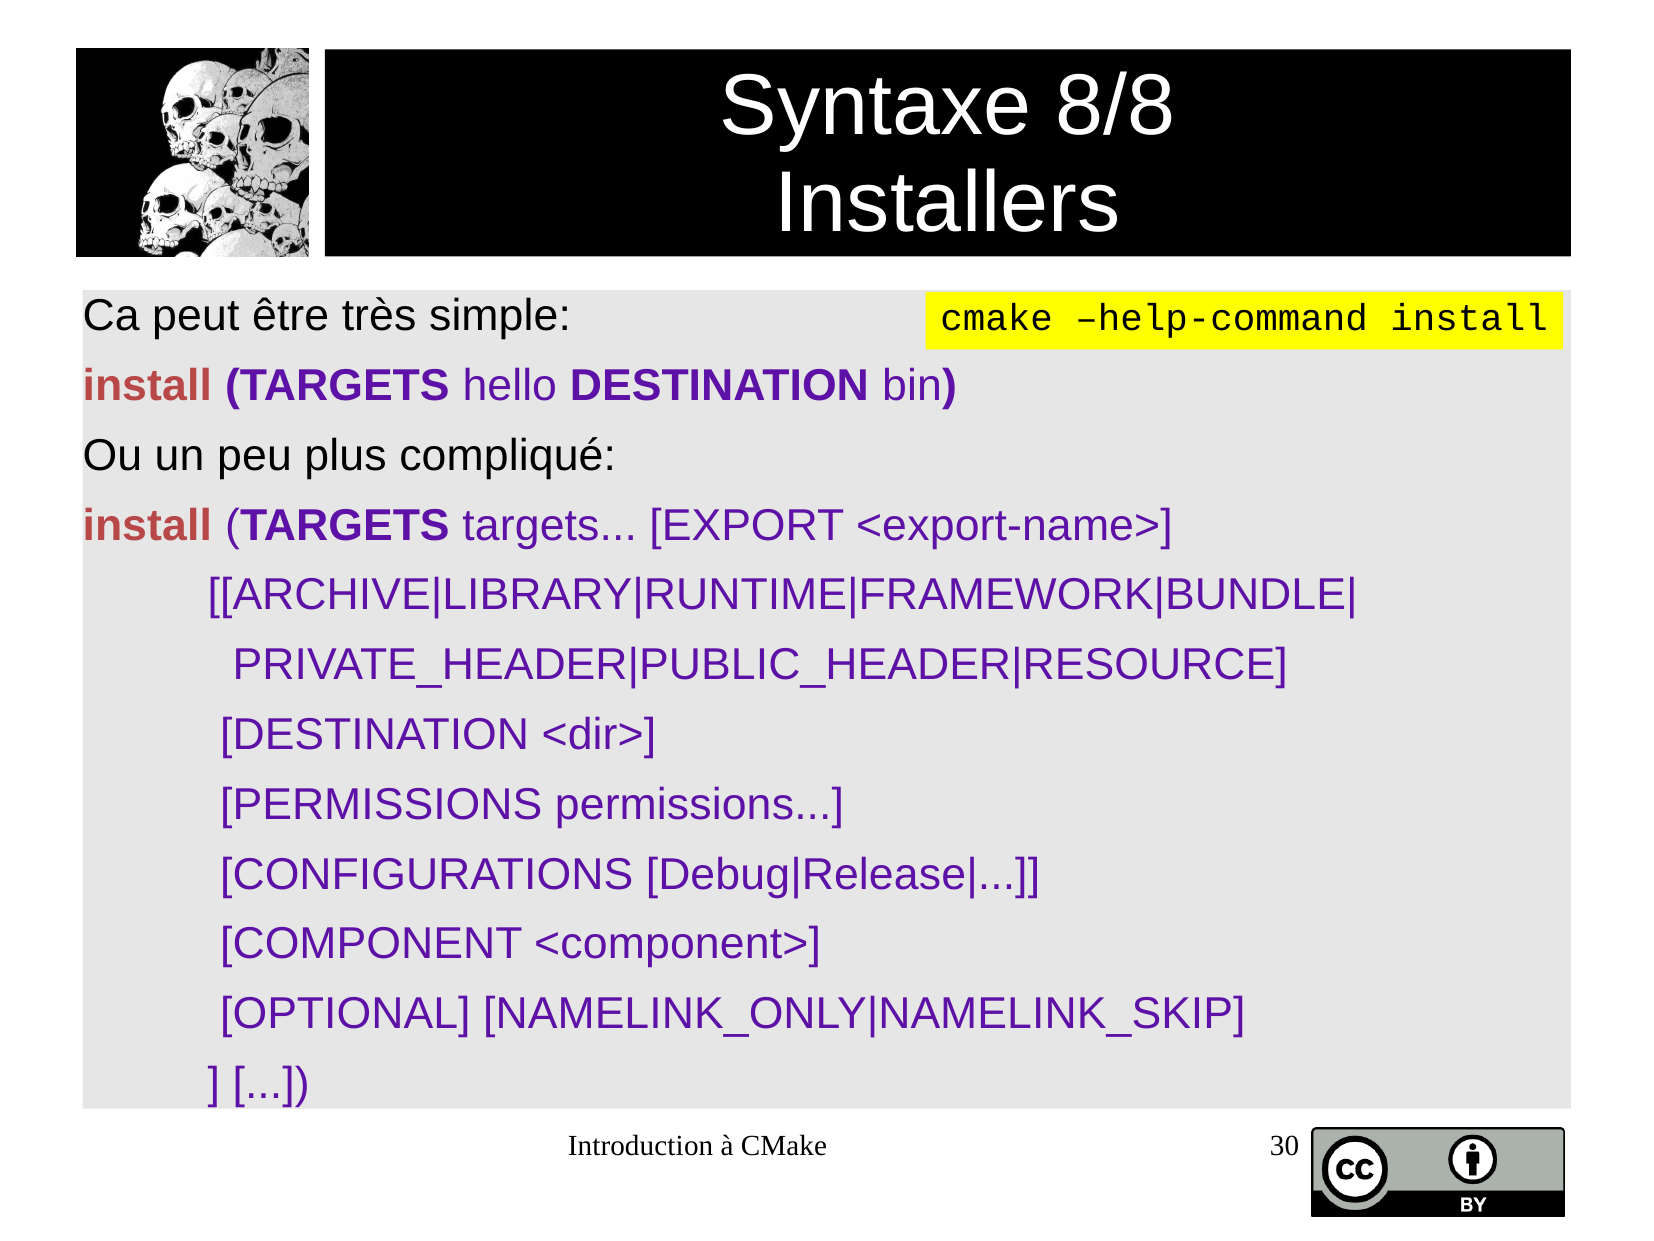

# Syntaxe 8/8 Installers
Ca peut être très simple:
install (TARGETS hello DESTINATION bin)
Ou un peu plus compliqué:
install (TARGETS targets... [EXPORT <export-name>]
 [[ARCHIVE|LIBRARY|RUNTIME|FRAMEWORK|BUNDLE|
 PRIVATE_HEADER|PUBLIC_HEADER|RESOURCE]
 [DESTINATION <dir>]
 [PERMISSIONS permissions...]
 [CONFIGURATIONS [Debug|Release|...]]
 [COMPONENT <component>]
 [OPTIONAL] [NAMELINK_ONLY|NAMELINK_SKIP]
 ] [...])
cmake –help-command install
Introduction à CMake
30